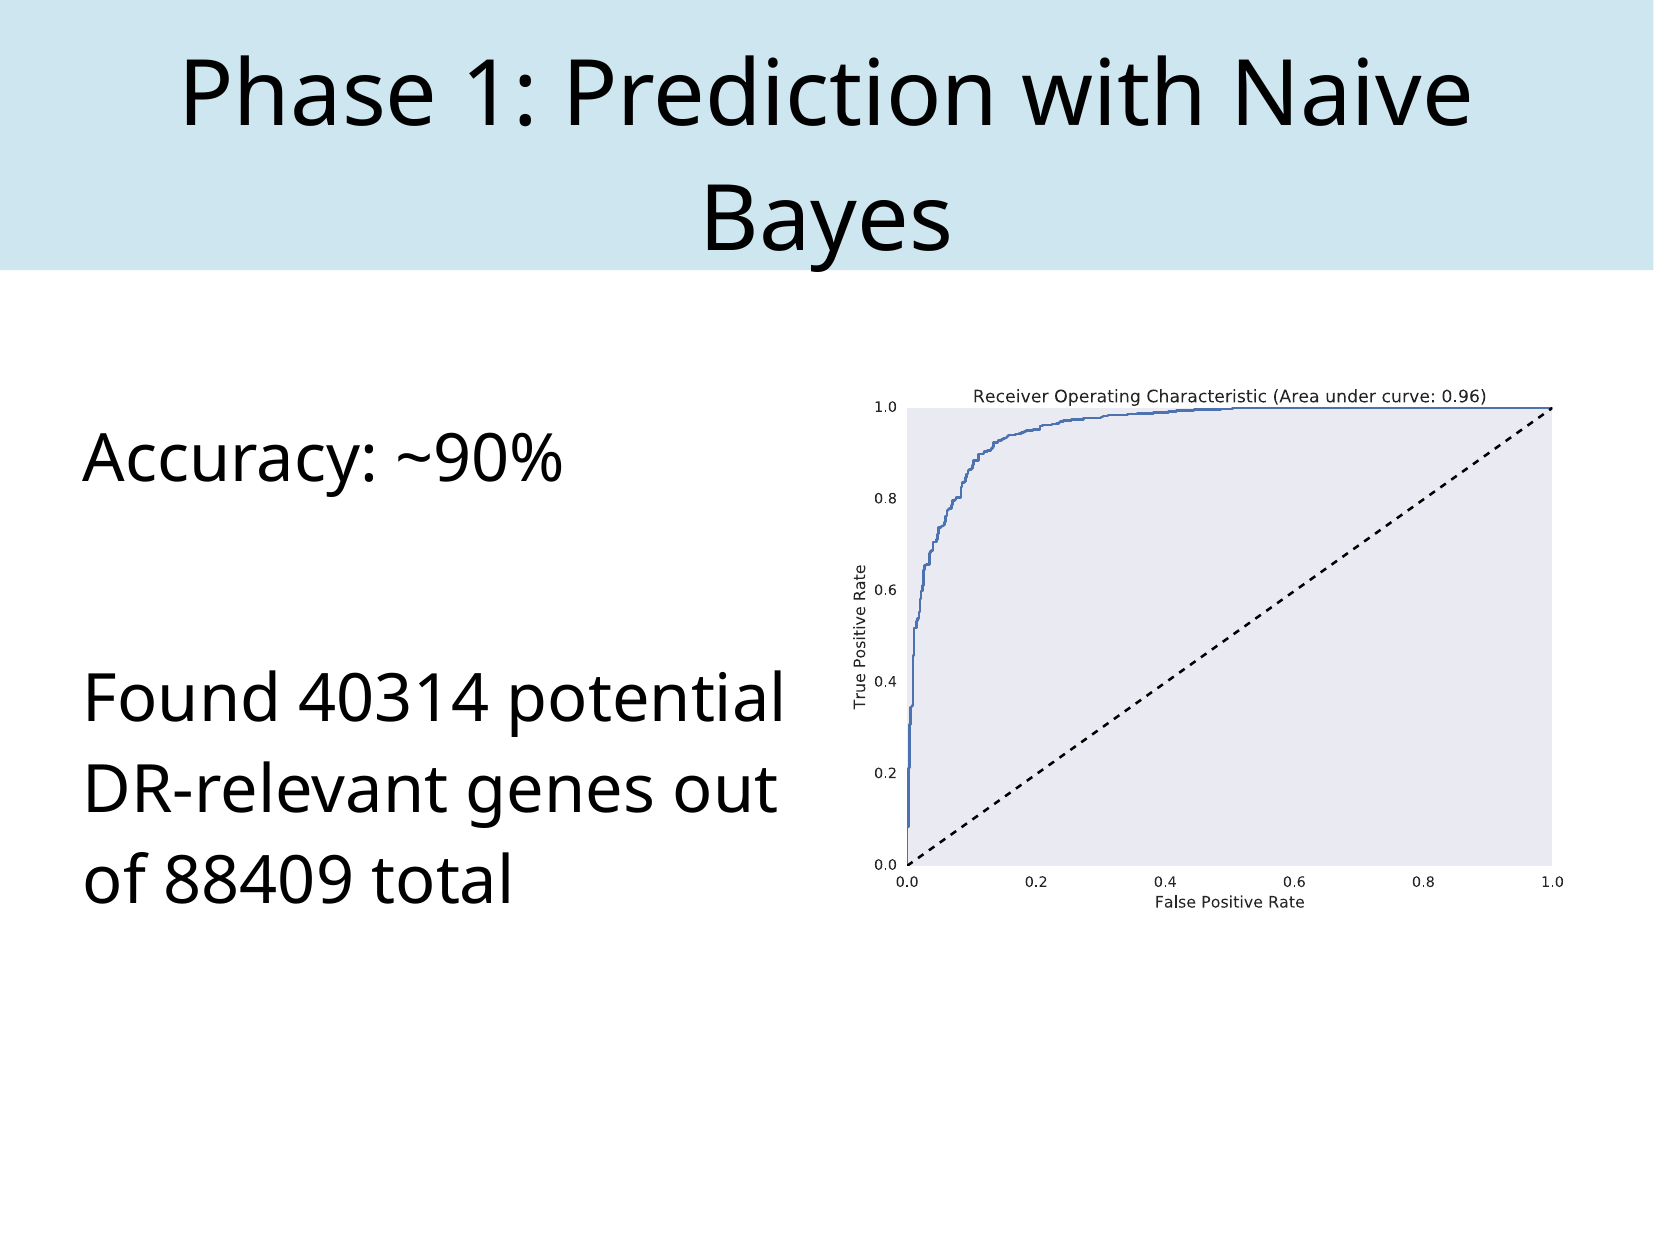

# Phase 1: Prediction with Naive Bayes
Accuracy: ~90%
Found 40314 potential DR-relevant genes out of 88409 total